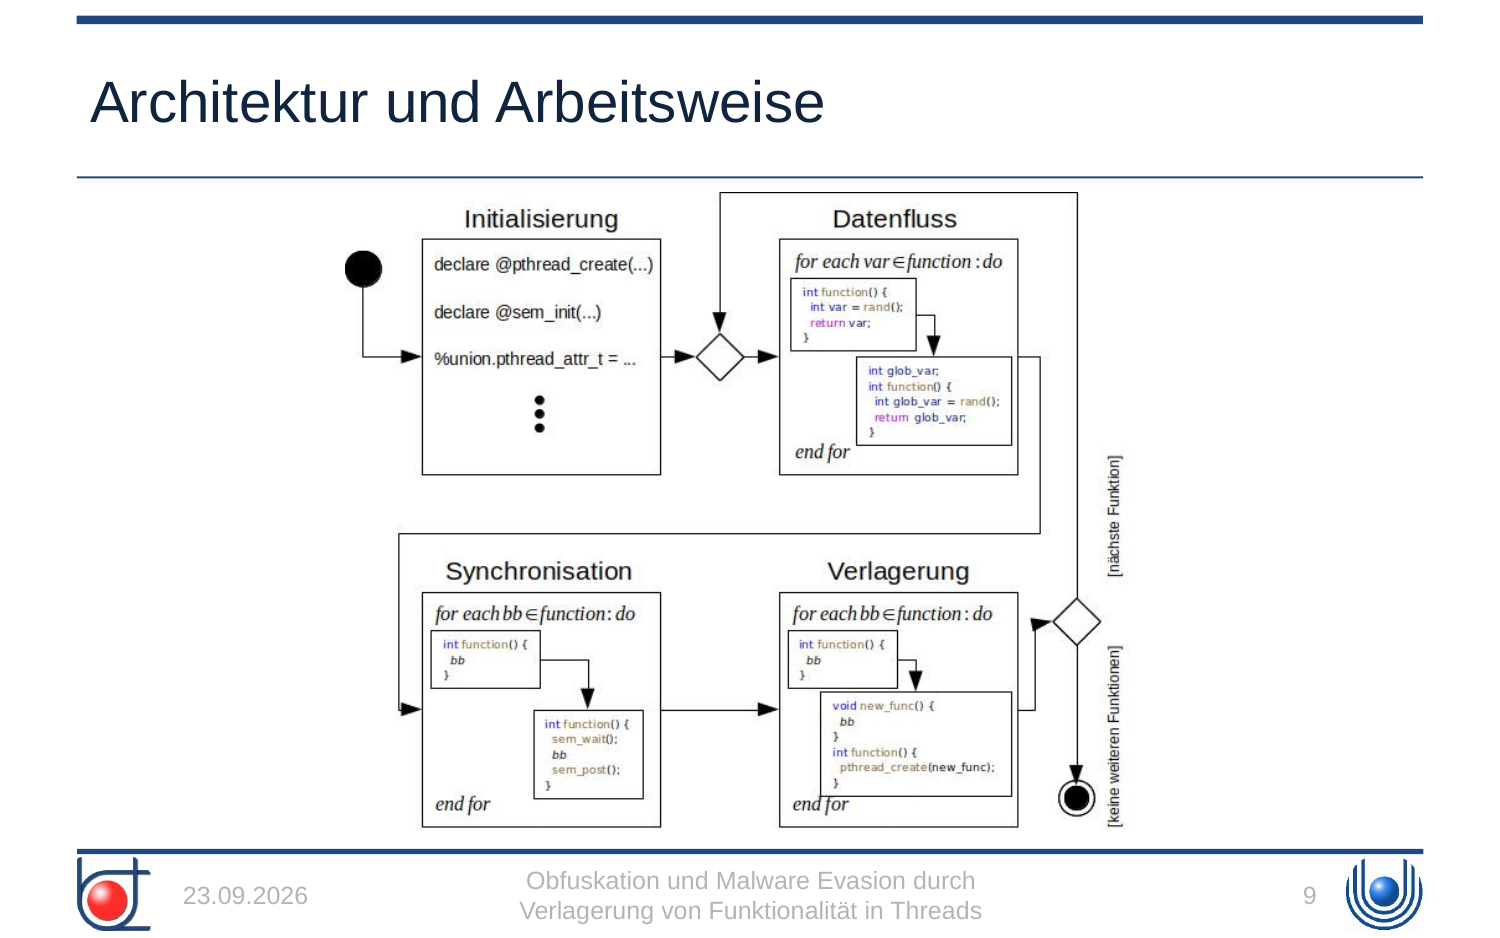

# Architektur und Arbeitsweise
Obfuskation und Malware Evasion durch Verlagerung von Funktionalität in Threads